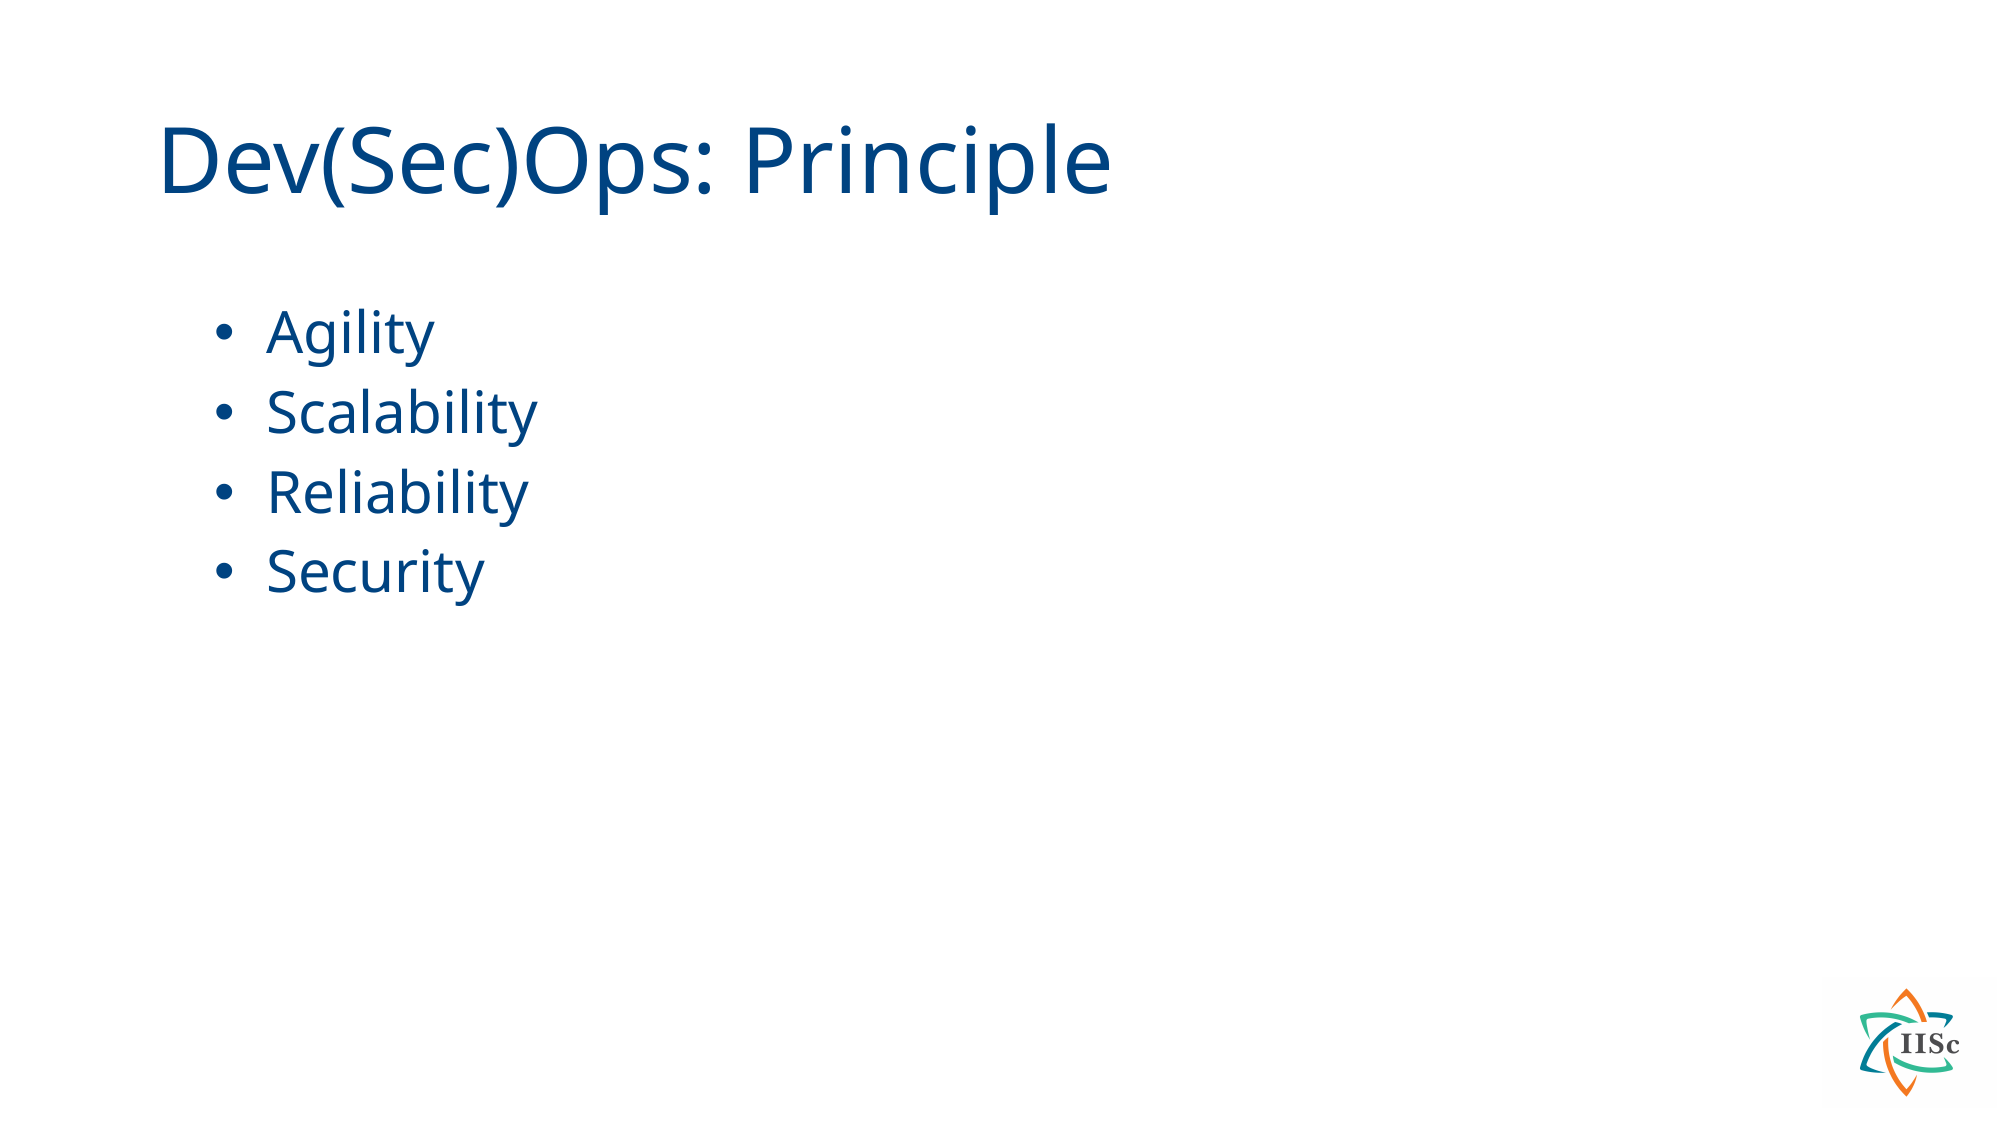

Dev(Sec)Ops: Principle
# Agility
Scalability
Reliability
Security